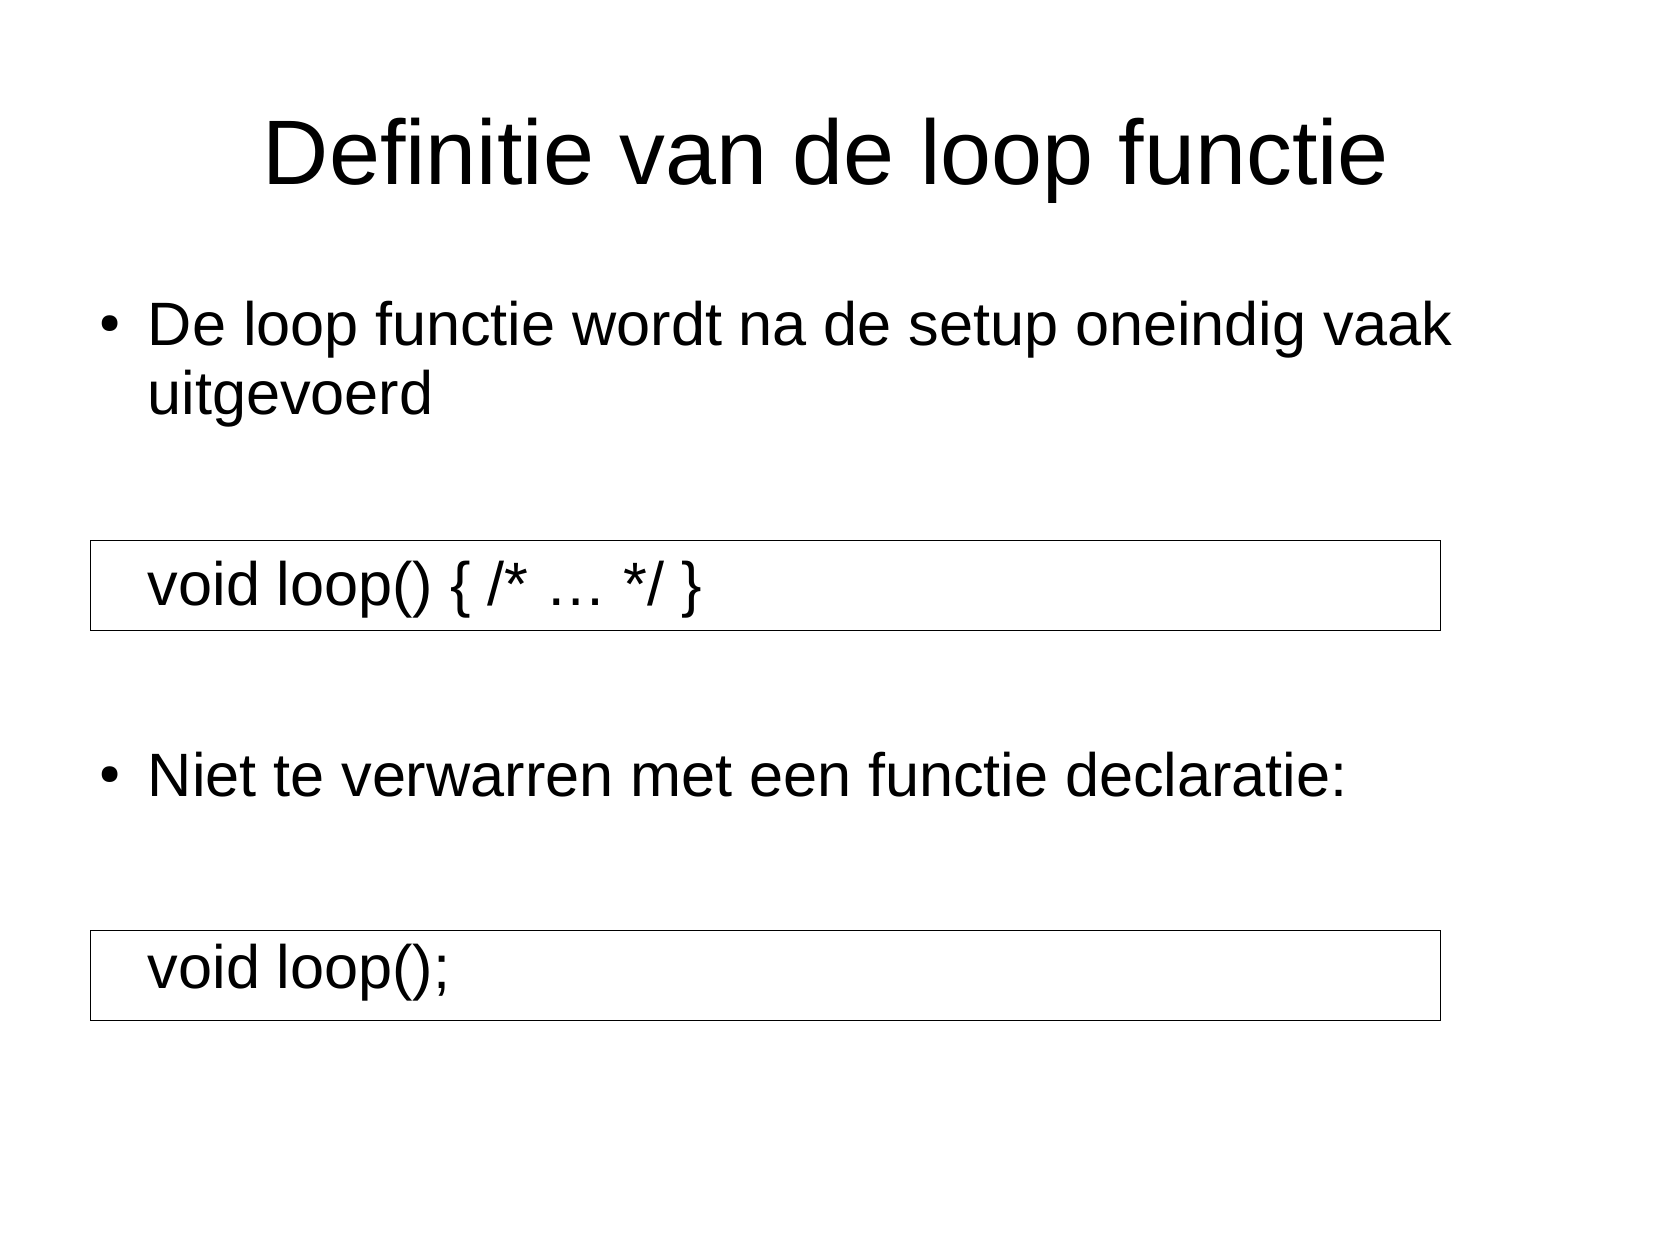

# Definitie van de loop functie
De loop functie wordt na de setup oneindig vaak uitgevoerd
void loop() { /* … */ }
Niet te verwarren met een functie declaratie:
void loop();